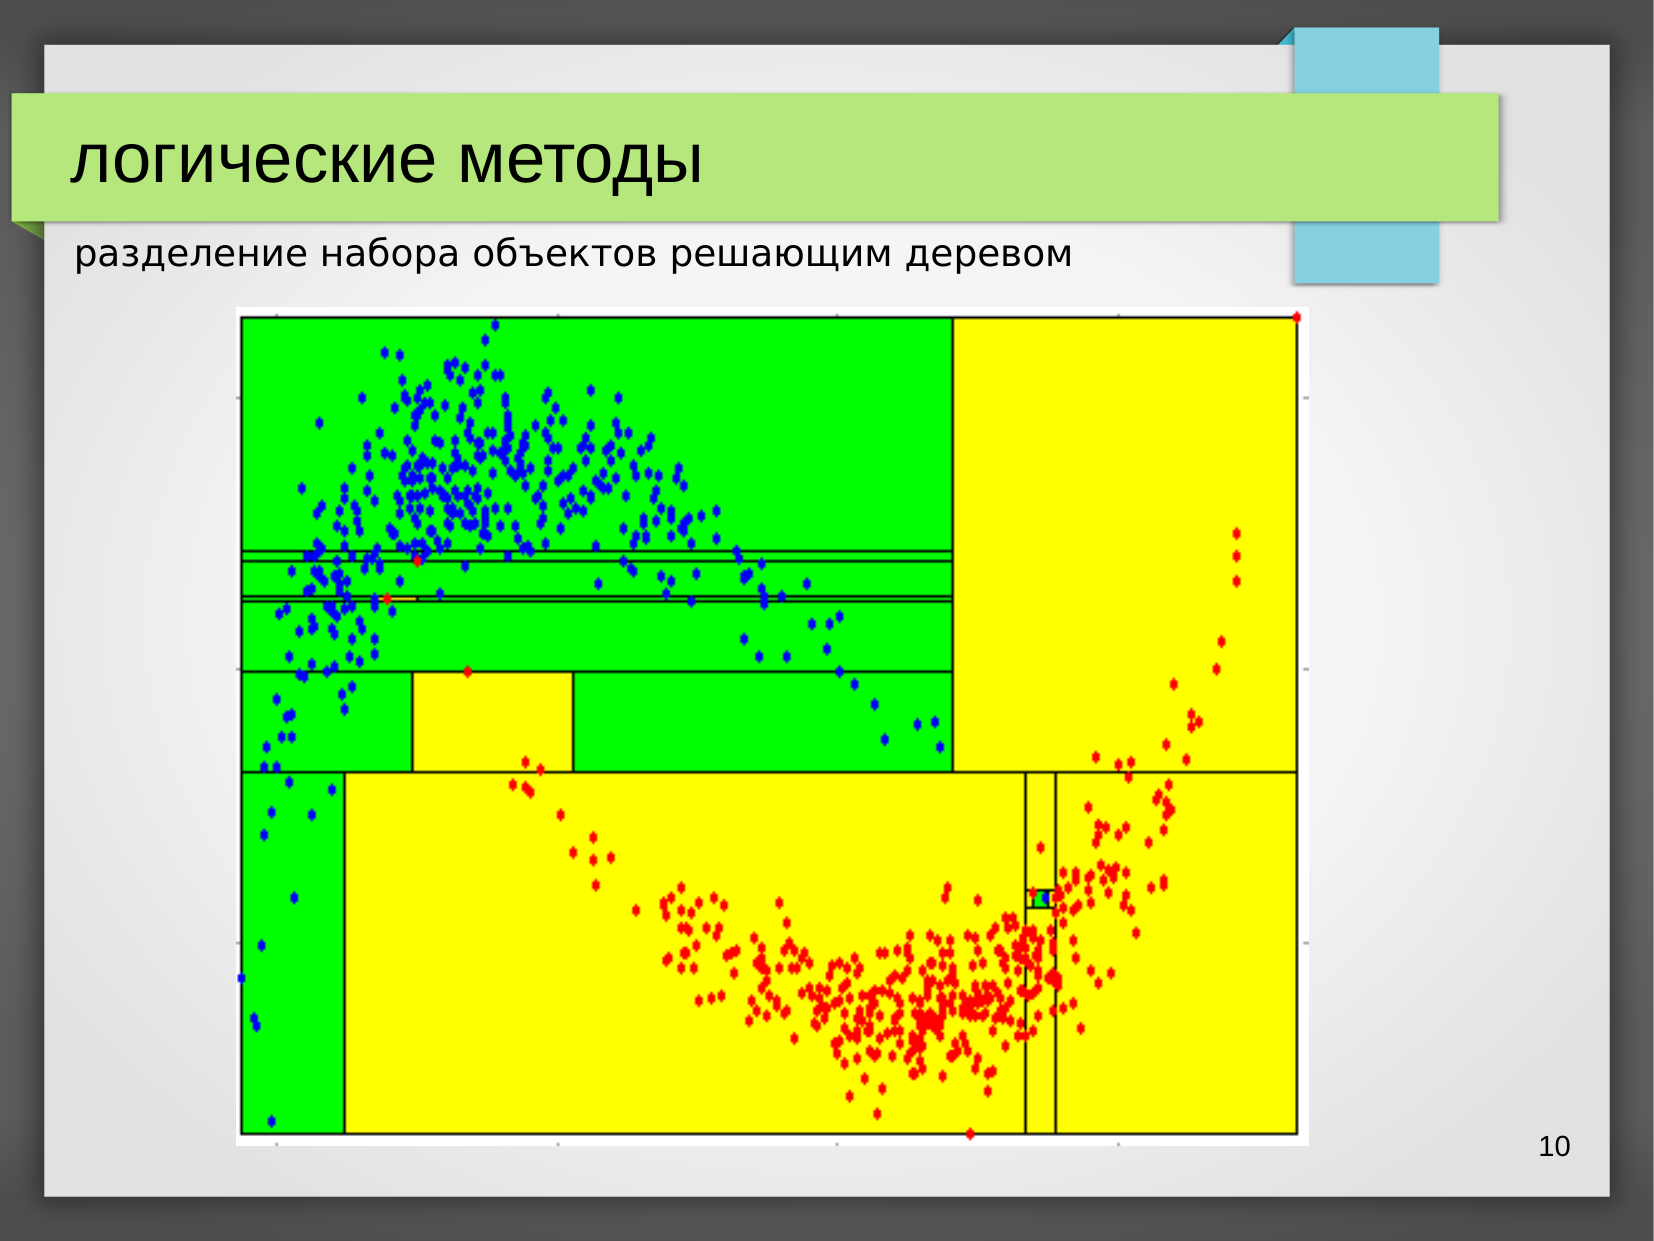

# логические методы
разделение набора объектов решающим деревом
10